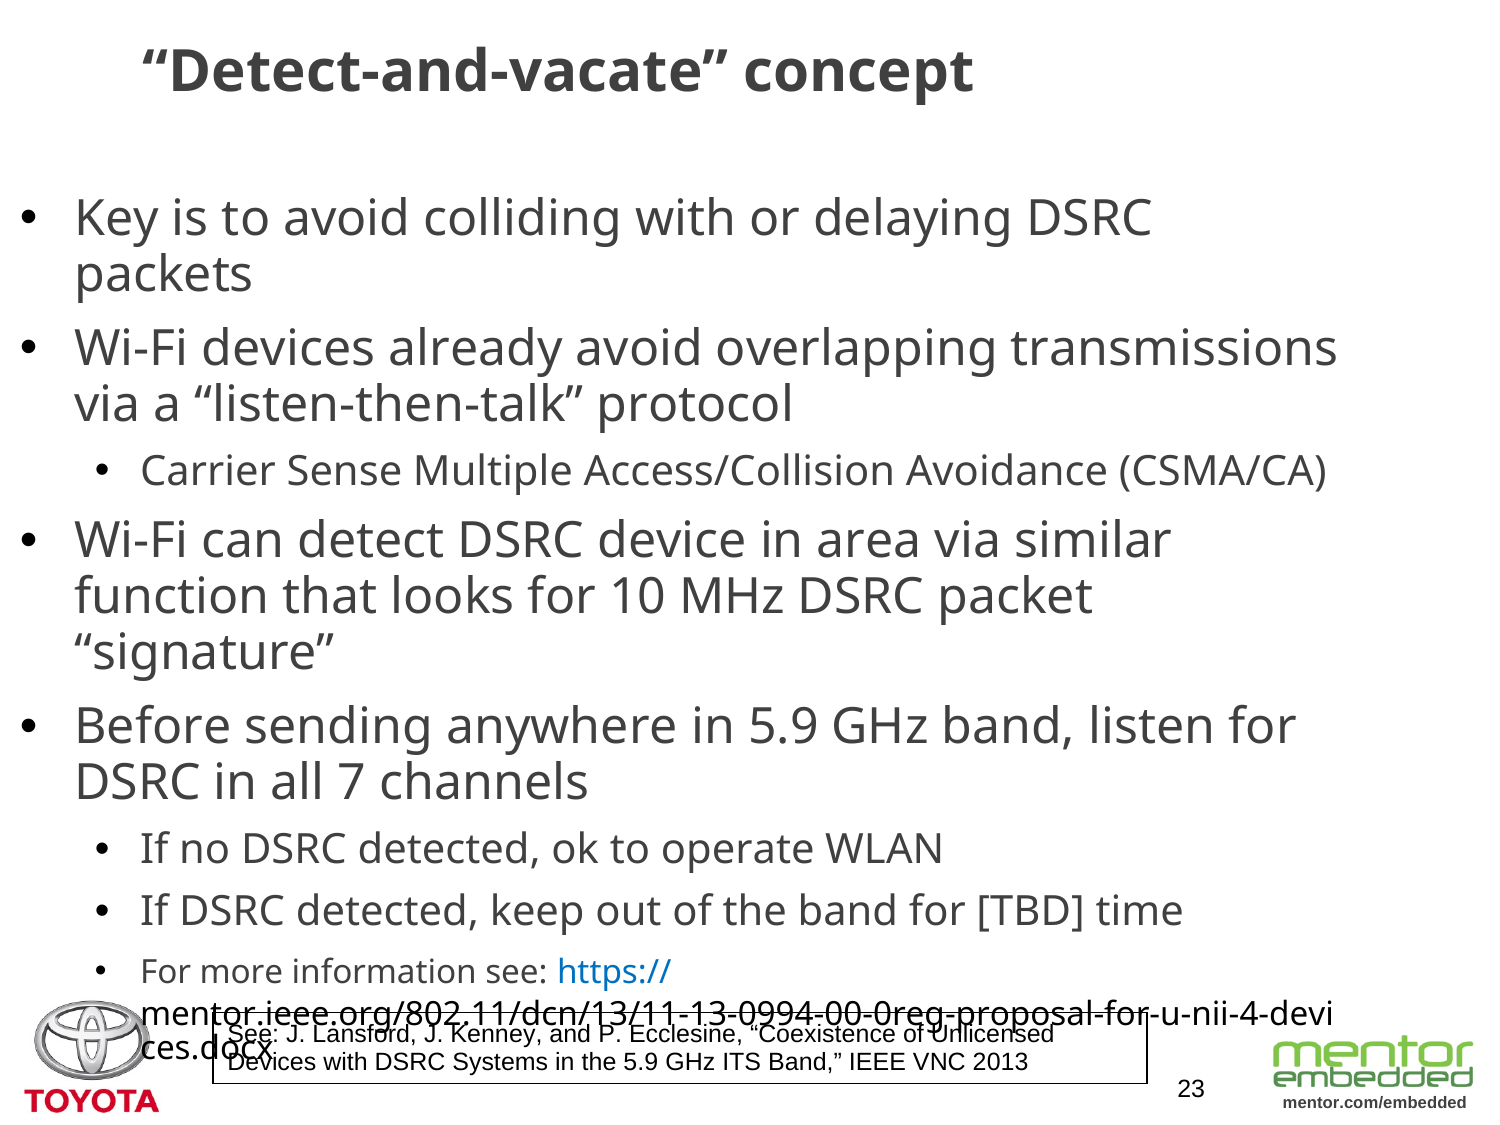

“Detect-and-vacate” concept
Key is to avoid colliding with or delaying DSRC packets
Wi-Fi devices already avoid overlapping transmissions via a “listen-then-talk” protocol
Carrier Sense Multiple Access/Collision Avoidance (CSMA/CA)
Wi-Fi can detect DSRC device in area via similar function that looks for 10 MHz DSRC packet “signature”
Before sending anywhere in 5.9 GHz band, listen for DSRC in all 7 channels
If no DSRC detected, ok to operate WLAN
If DSRC detected, keep out of the band for [TBD] time
For more information see: https://mentor.ieee.org/802.11/dcn/13/11-13-0994-00-0reg-proposal-for-u-nii-4-devices.docx
See: J. Lansford, J. Kenney, and P. Ecclesine, “Coexistence of Unlicensed Devices with DSRC Systems in the 5.9 GHz ITS Band,” IEEE VNC 2013